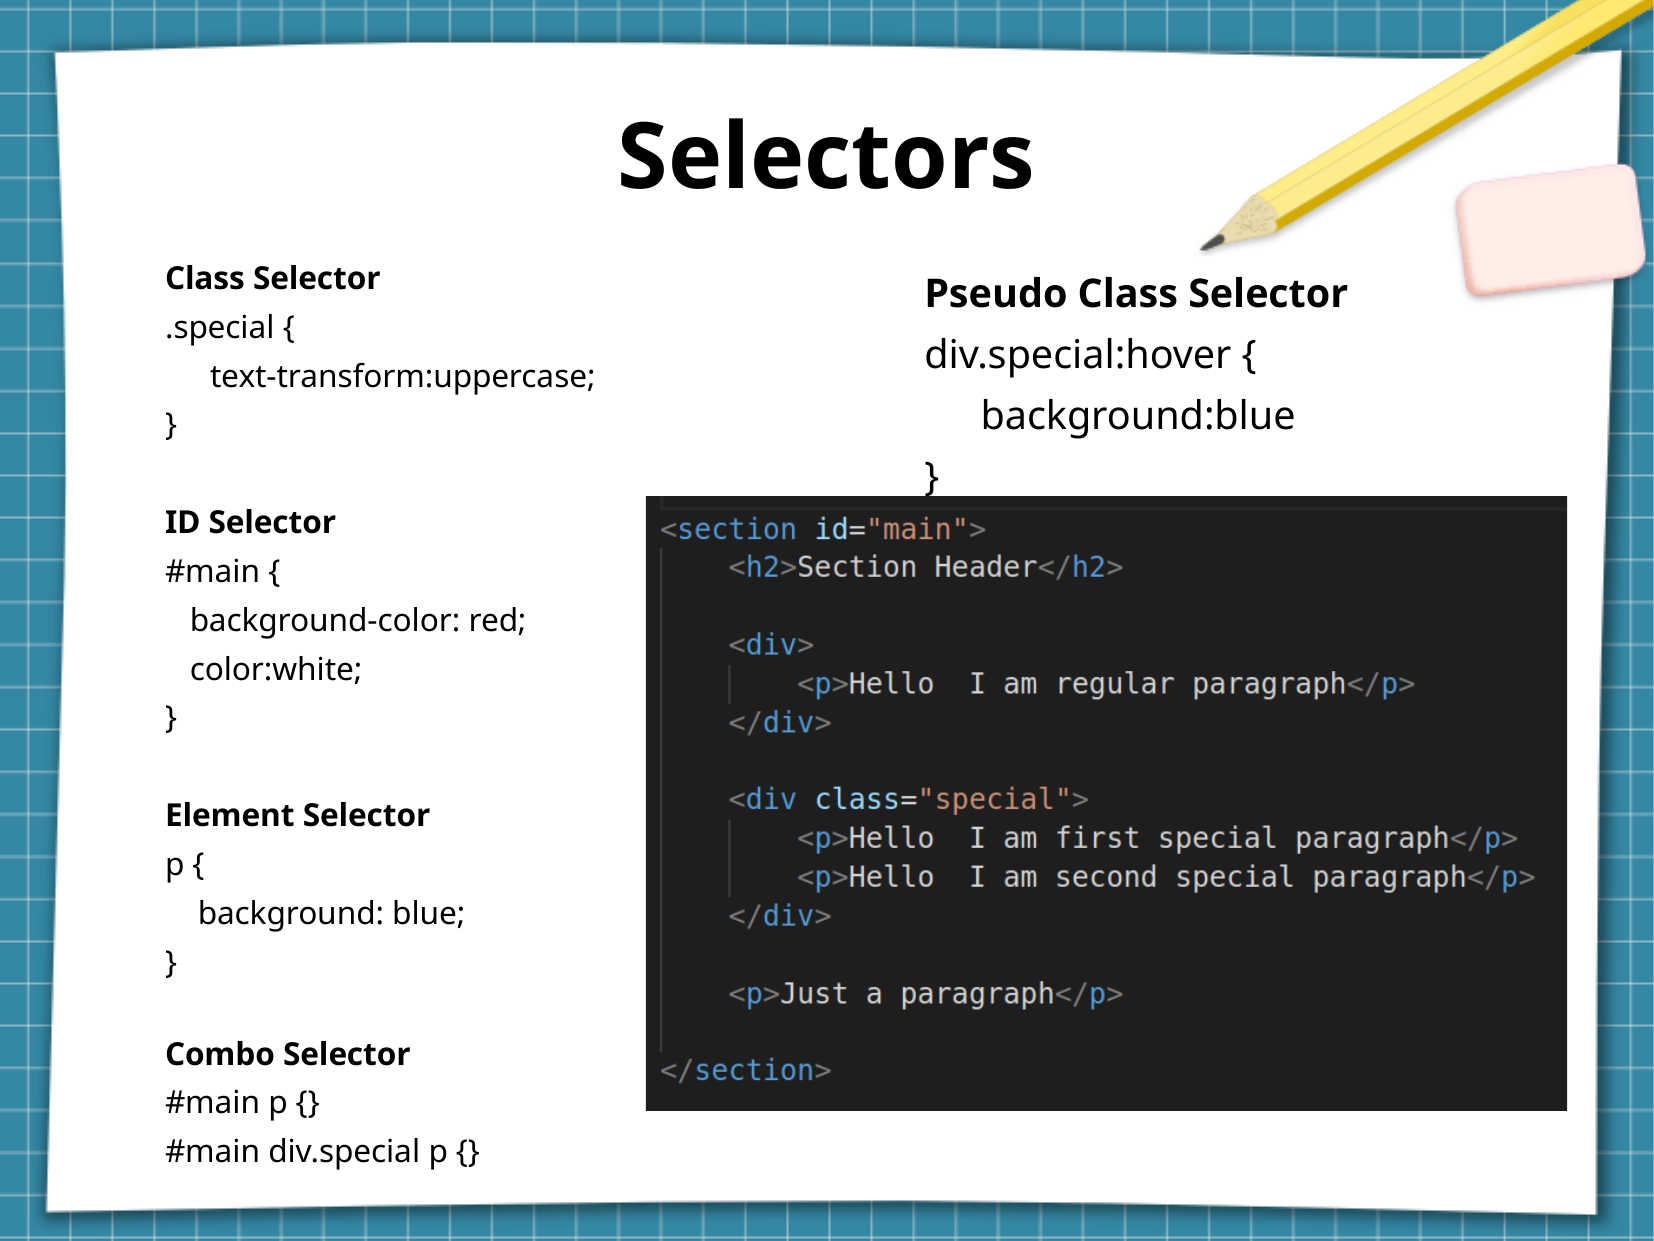

# Selectors
Class Selector
.special {
	text-transform:uppercase;
}
ID Selector
#main {
 background-color: red;
 color:white;
}
Element Selector
p {
 background: blue;
}
Combo Selector
#main p {}
#main div.special p {}
Pseudo Class Selector
div.special:hover {
	background:blue
}